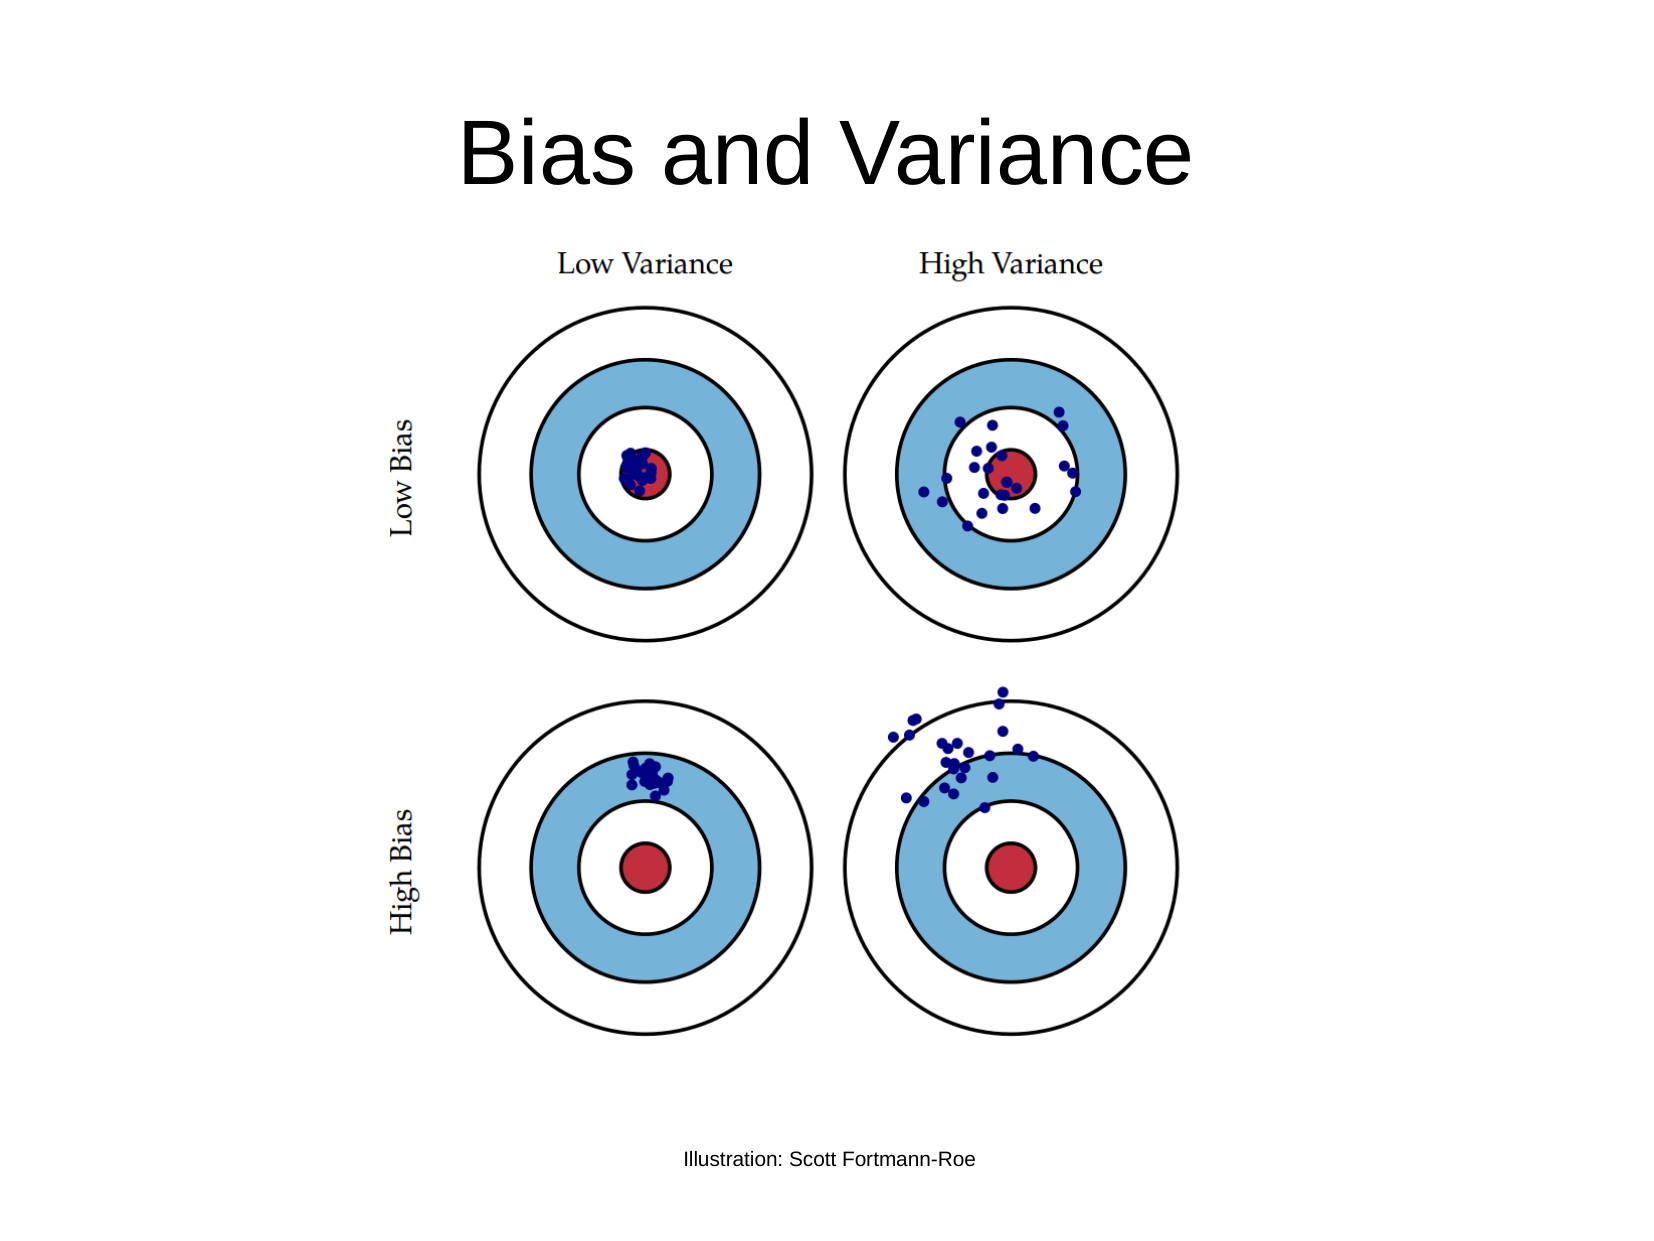

# Bias and Variance
Illustration: Scott Fortmann-Roe